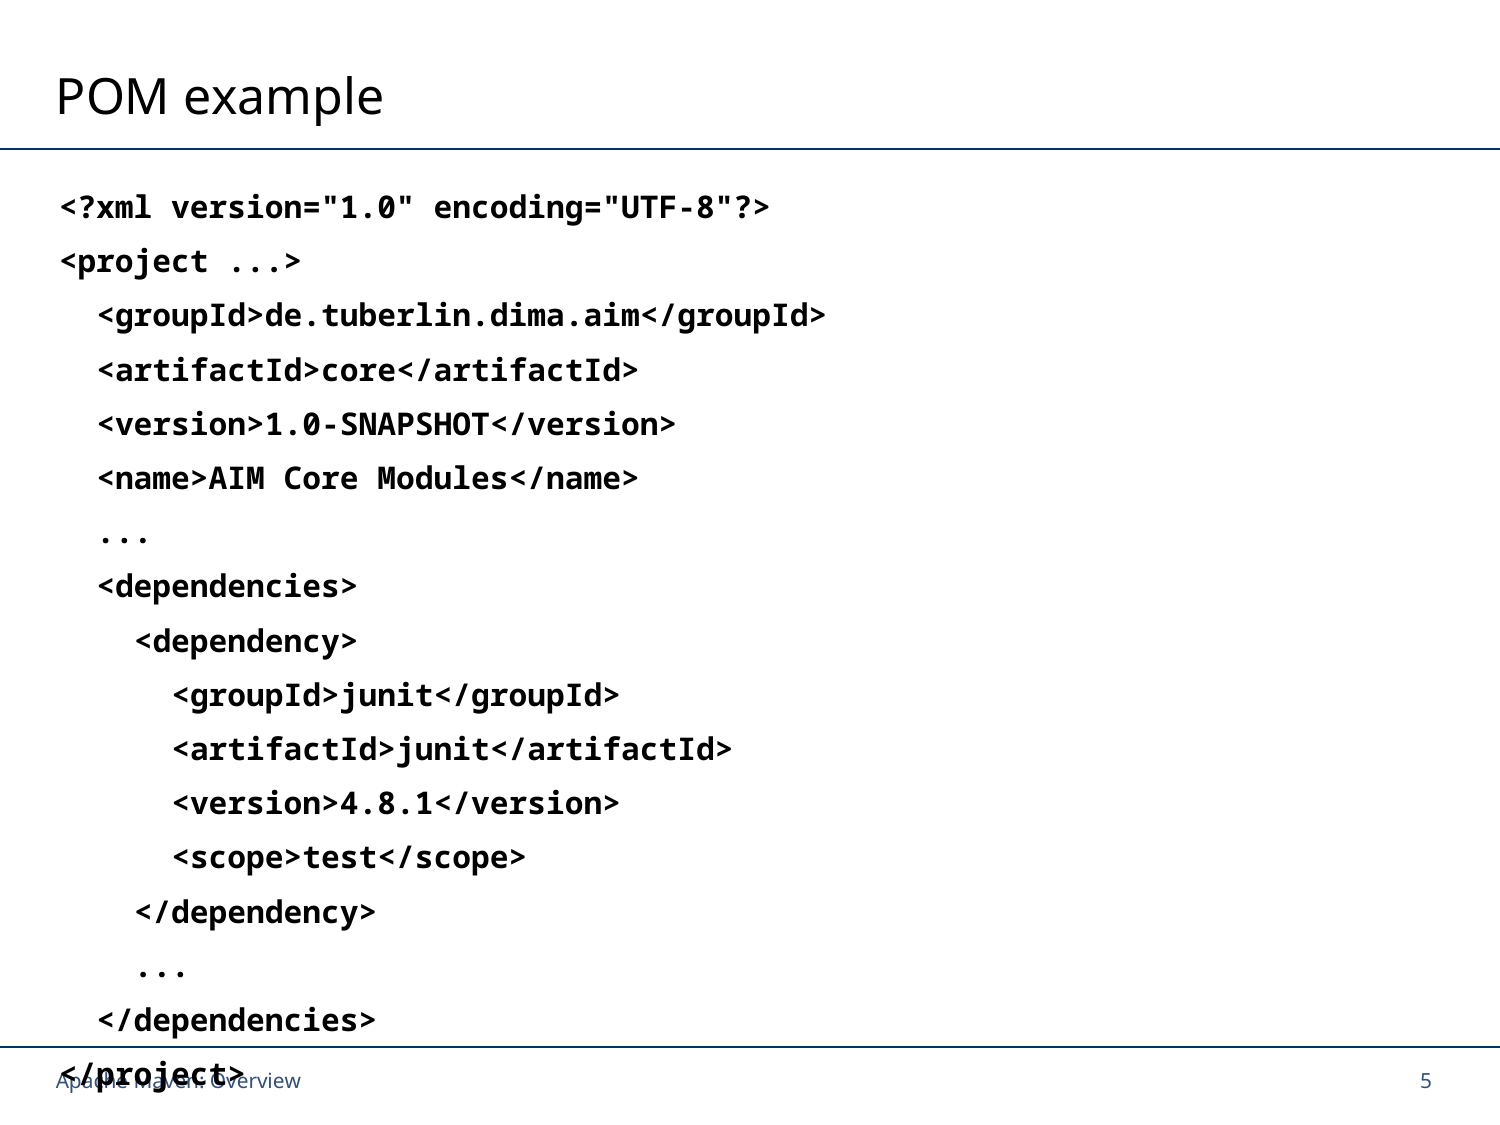

# POM example
<?xml version="1.0" encoding="UTF-8"?>
<project ...>
 <groupId>de.tuberlin.dima.aim</groupId>
 <artifactId>core</artifactId>
 <version>1.0-SNAPSHOT</version>
 <name>AIM Core Modules</name>
 ...
 <dependencies>
 <dependency>
 <groupId>junit</groupId>
 <artifactId>junit</artifactId>
 <version>4.8.1</version>
 <scope>test</scope>
 </dependency>
 ...
 </dependencies>
</project>
Apache Maven: Overview
5